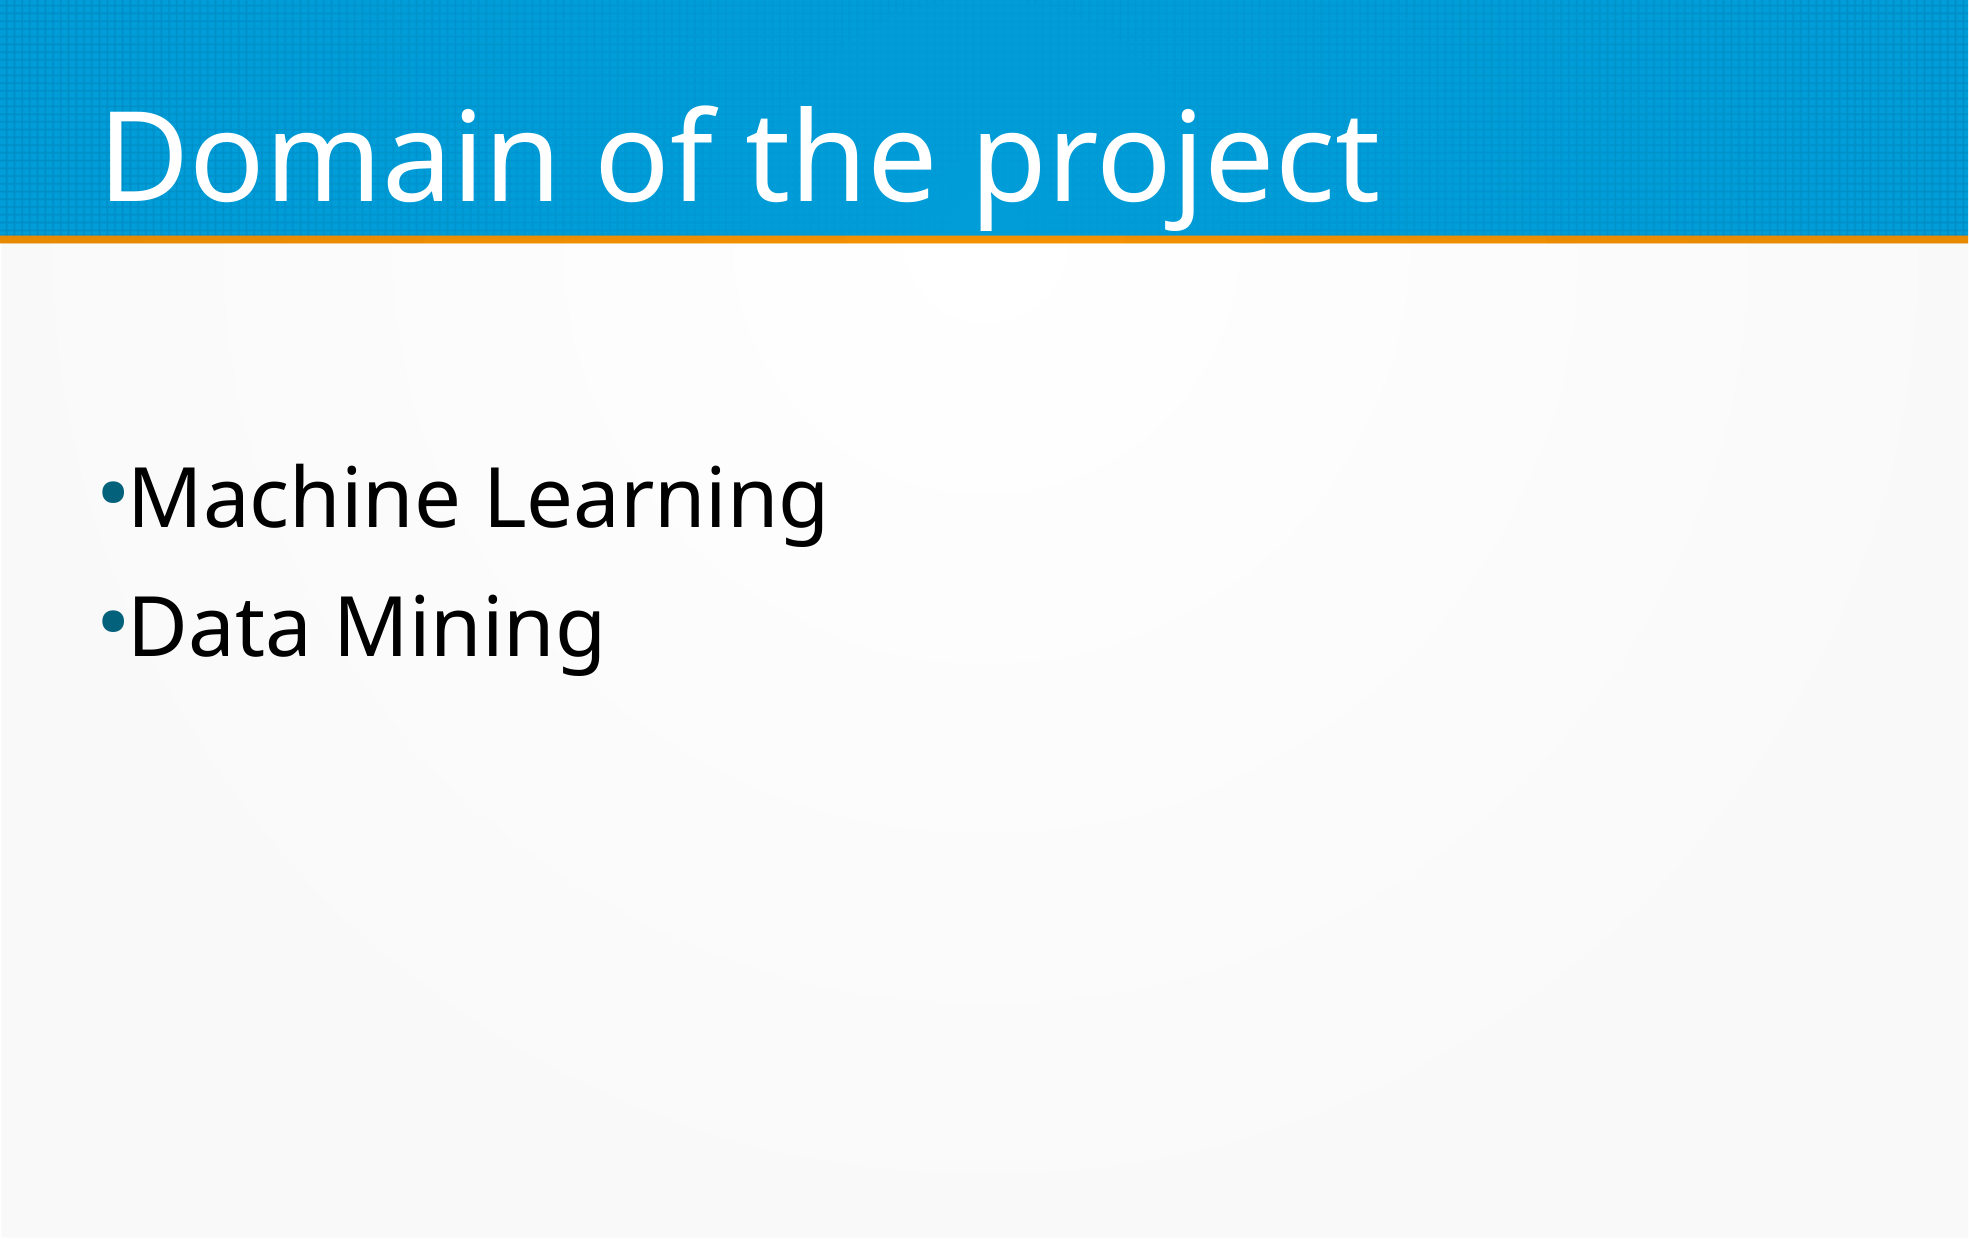

# Domain of the project
Machine Learning
Data Mining